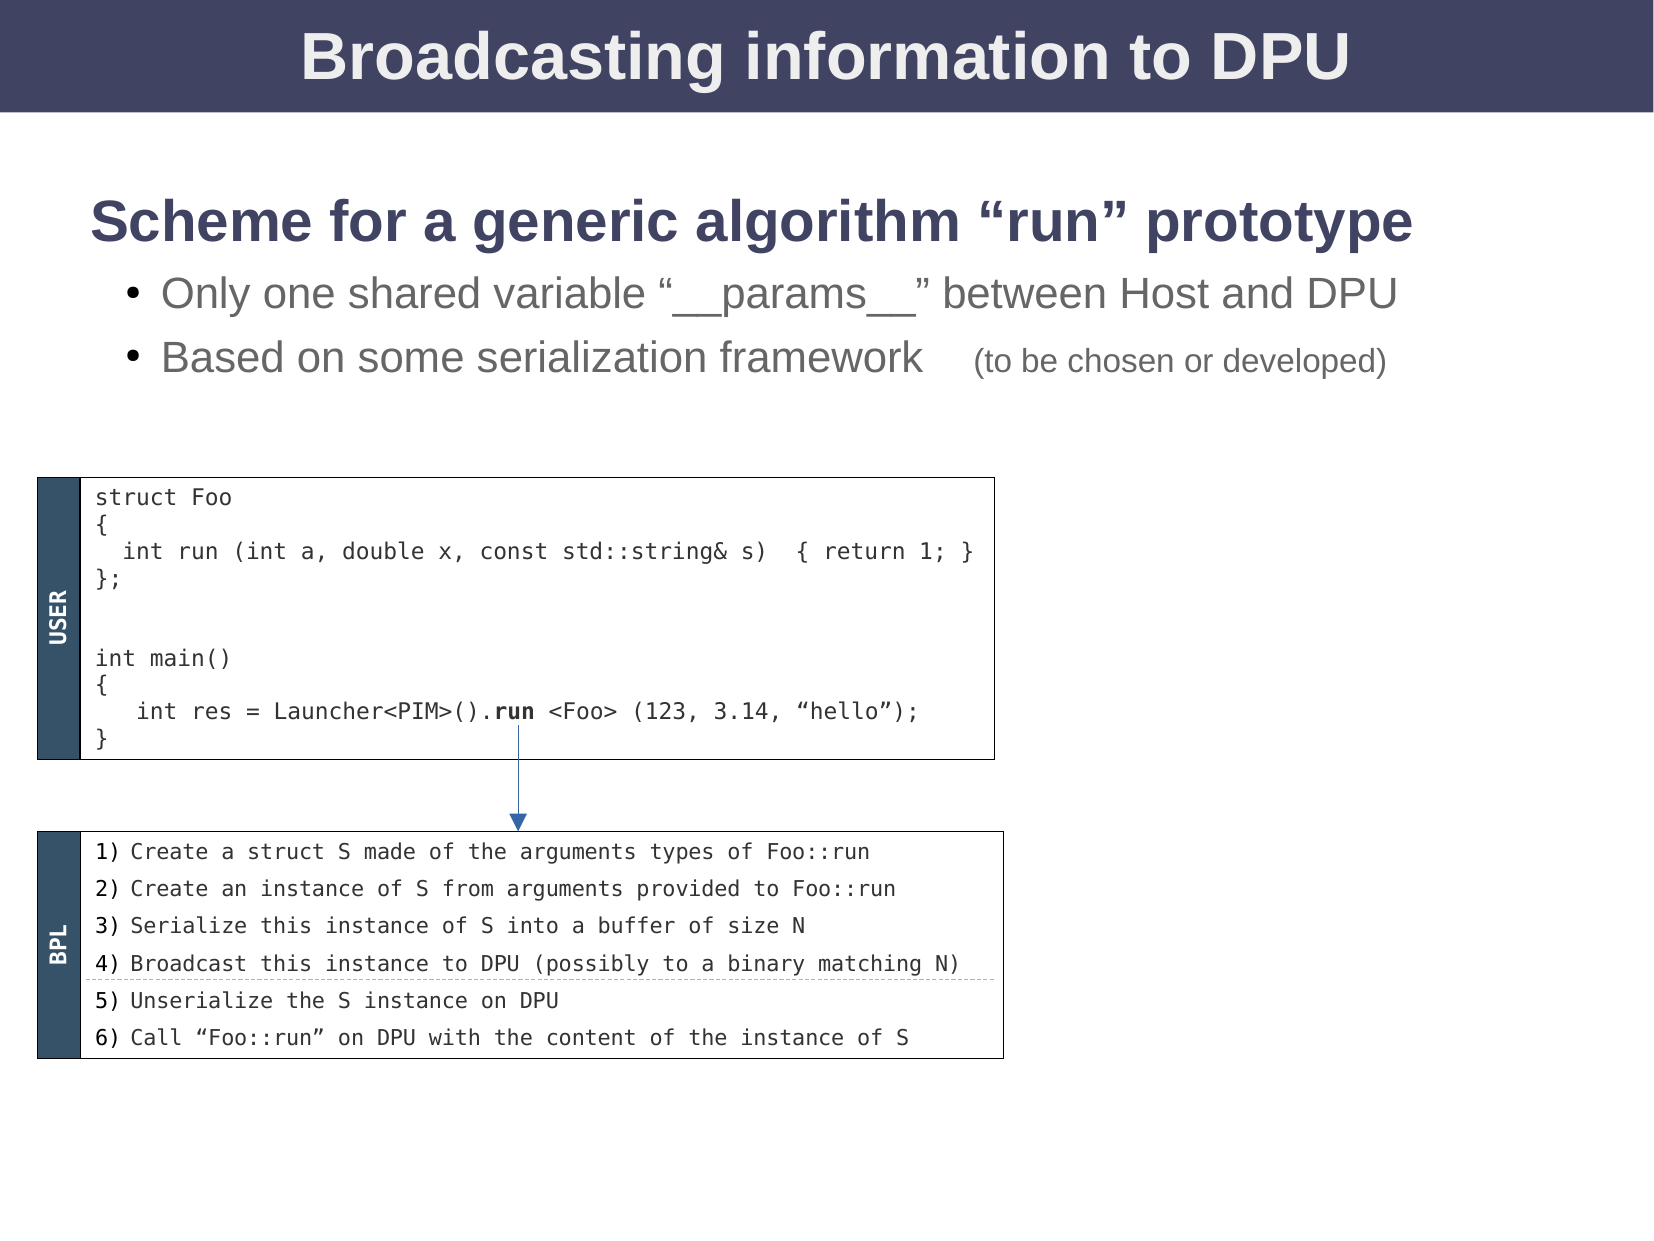

Broadcasting information to DPU
Scheme for a generic algorithm “run” prototype
Only one shared variable “__params__” between Host and DPU
Based on some serialization framework (to be chosen or developed)
struct Foo
{
 int run (int a, double x, const std::string& s) { return 1; }
};
int main()
{
 int res = Launcher<PIM>().run <Foo> (123, 3.14, “hello”);
}
USER
Create a struct S made of the arguments types of Foo::run
Create an instance of S from arguments provided to Foo::run
Serialize this instance of S into a buffer of size N
Broadcast this instance to DPU (possibly to a binary matching N)
Unserialize the S instance on DPU
Call “Foo::run” on DPU with the content of the instance of S
BPL